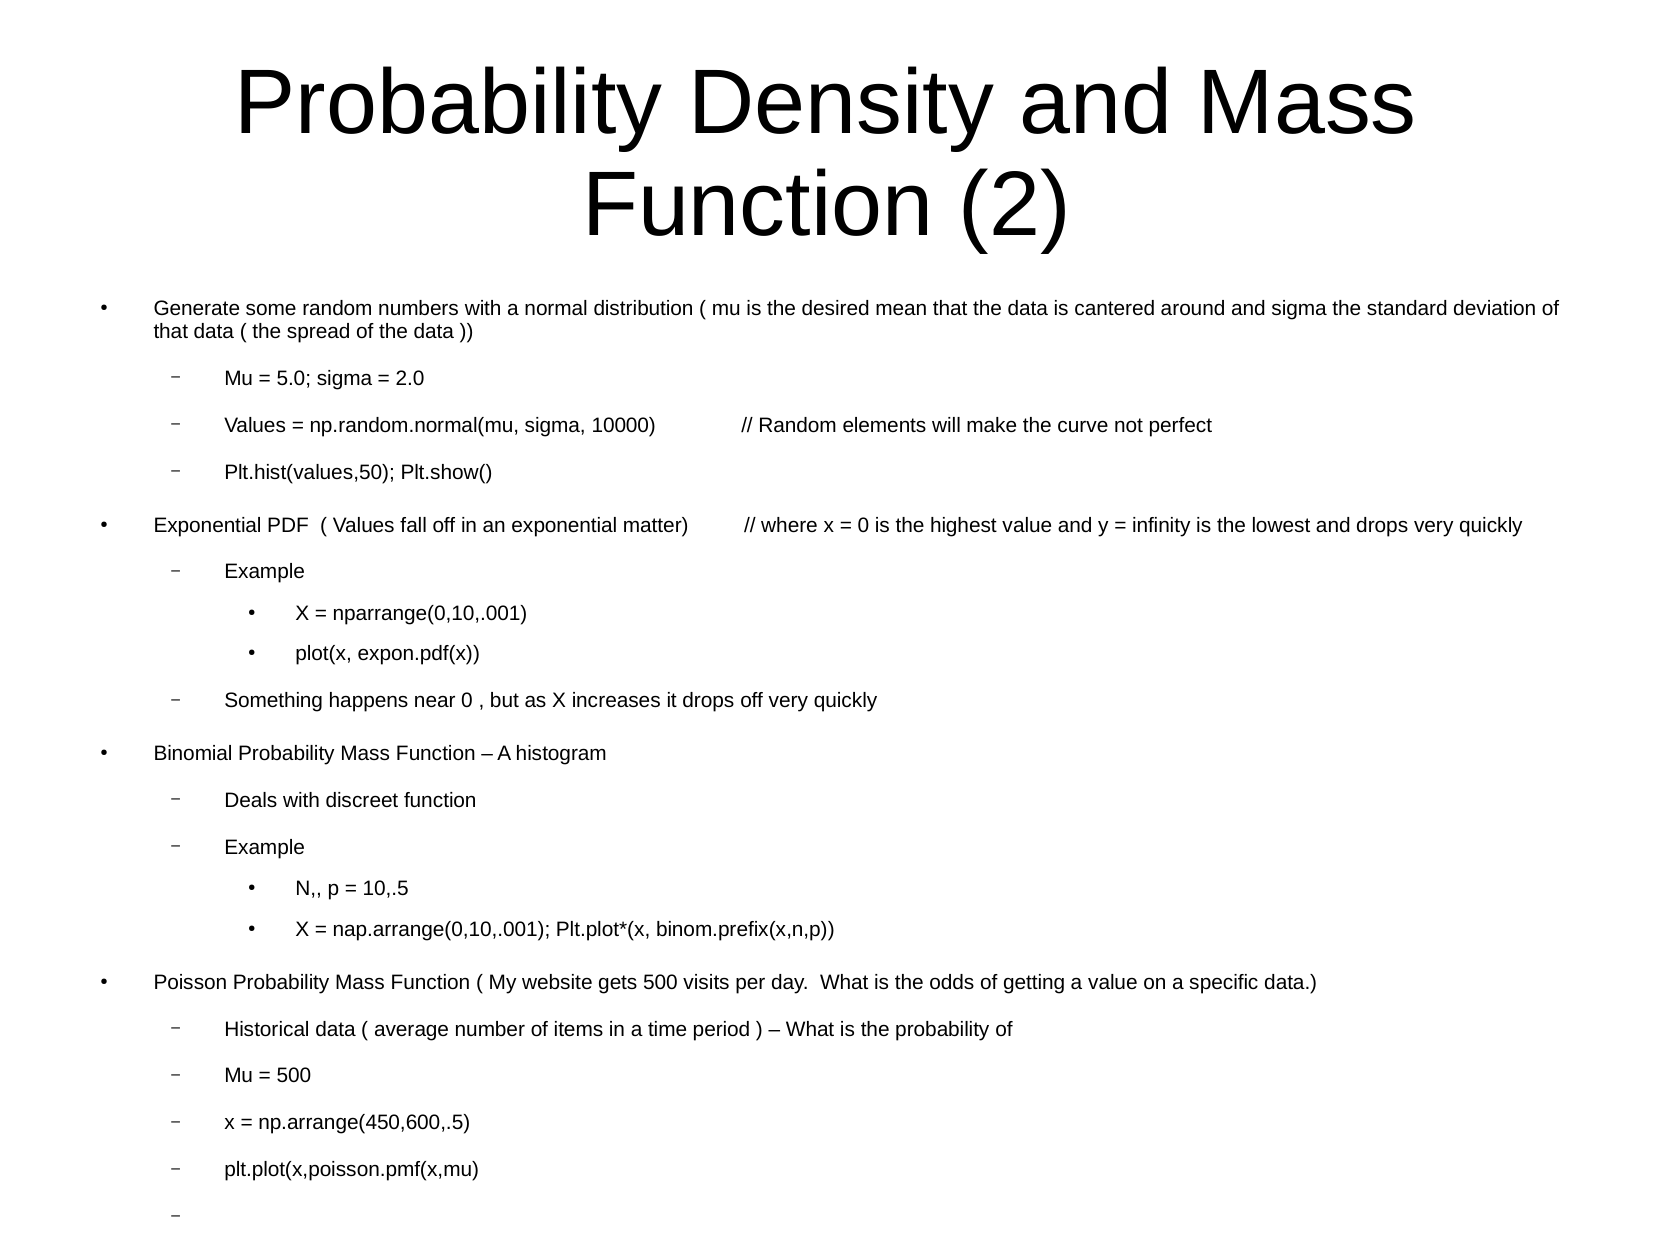

# Probability Density and Mass Function (2)
Generate some random numbers with a normal distribution ( mu is the desired mean that the data is cantered around and sigma the standard deviation of that data ( the spread of the data ))
Mu = 5.0; sigma = 2.0
Values = np.random.normal(mu, sigma, 10000) 	// Random elements will make the curve not perfect
Plt.hist(values,50); Plt.show()
Exponential PDF ( Values fall off in an exponential matter) 	// where x = 0 is the highest value and y = infinity is the lowest and drops very quickly
Example
X = nparrange(0,10,.001)
plot(x, expon.pdf(x))
Something happens near 0 , but as X increases it drops off very quickly
Binomial Probability Mass Function – A histogram
Deals with discreet function
Example
N,, p = 10,.5
X = nap.arrange(0,10,.001); Plt.plot*(x, binom.prefix(x,n,p))
Poisson Probability Mass Function ( My website gets 500 visits per day. What is the odds of getting a value on a specific data.)
Historical data ( average number of items in a time period ) – What is the probability of
Mu = 500
x = np.arrange(450,600,.5)
plt.plot(x,poisson.pmf(x,mu)